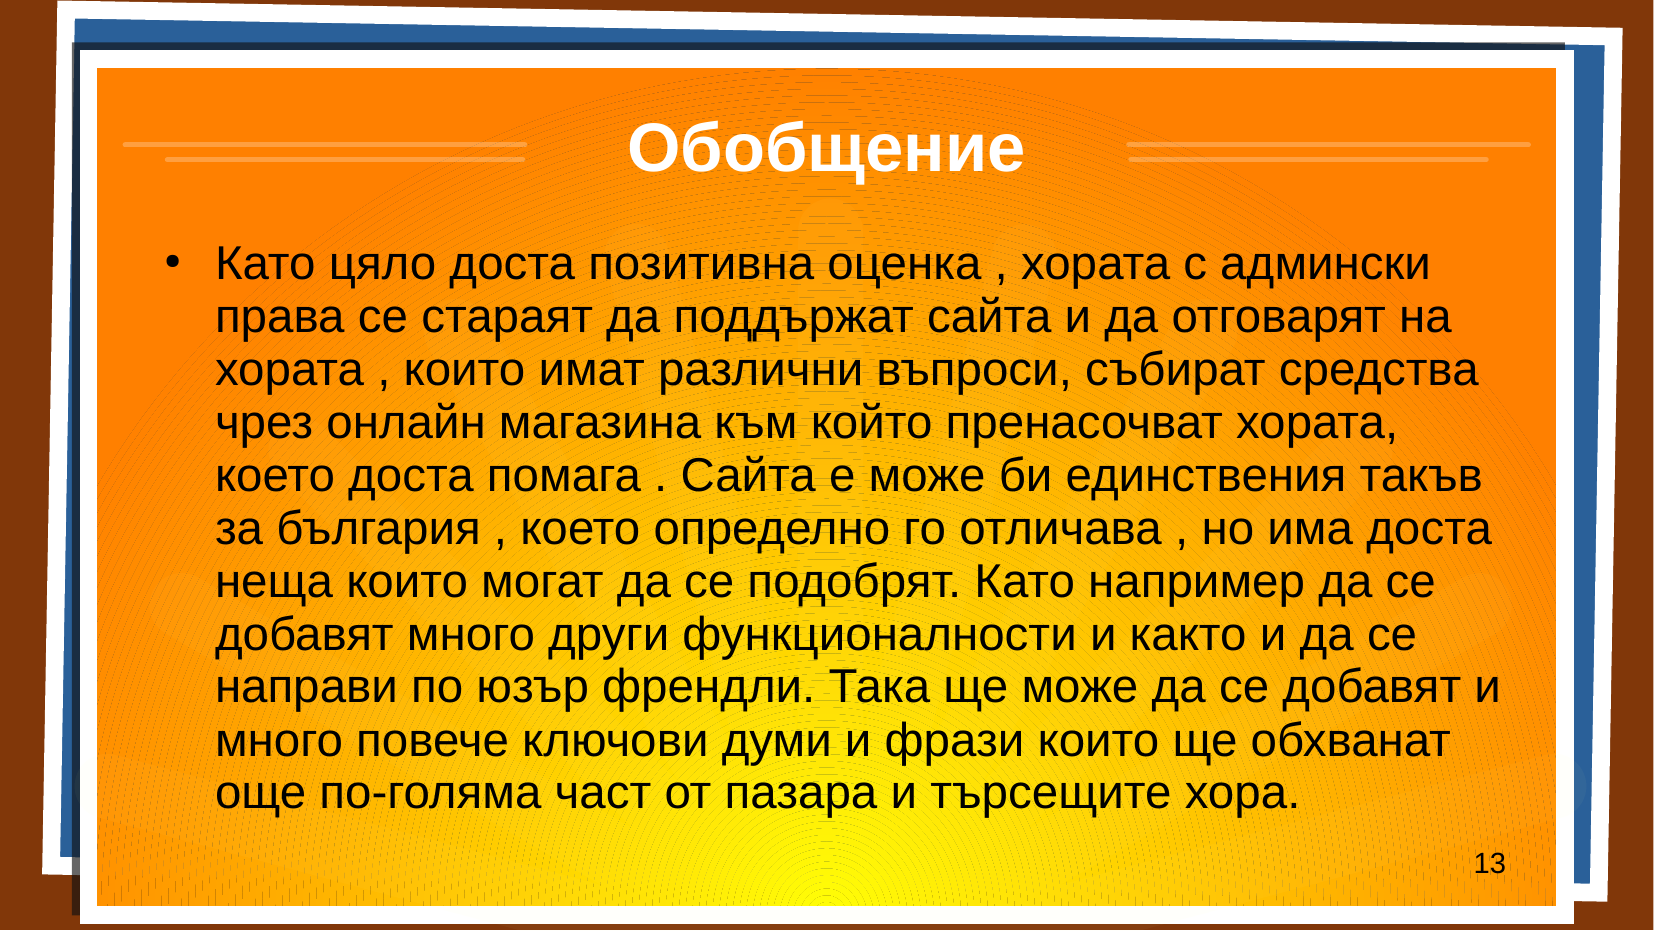

# Обобщение
Като цяло доста позитивна оценка , хората с админски права се стараят да поддържат сайта и да отговарят на хората , които имат различни въпроси, събират средства чрез онлайн магазина към който пренасочват хората, което доста помага . Сайта е може би единствения такъв за българия , което определно го отличава , но има доста неща които могат да се подобрят. Като например да се добавят много други функционалности и както и да се направи по юзър френдли. Така ще може да се добавят и много повече ключови думи и фрази които ще обхванат още по-голяма част от пазара и търсещите хора.
13